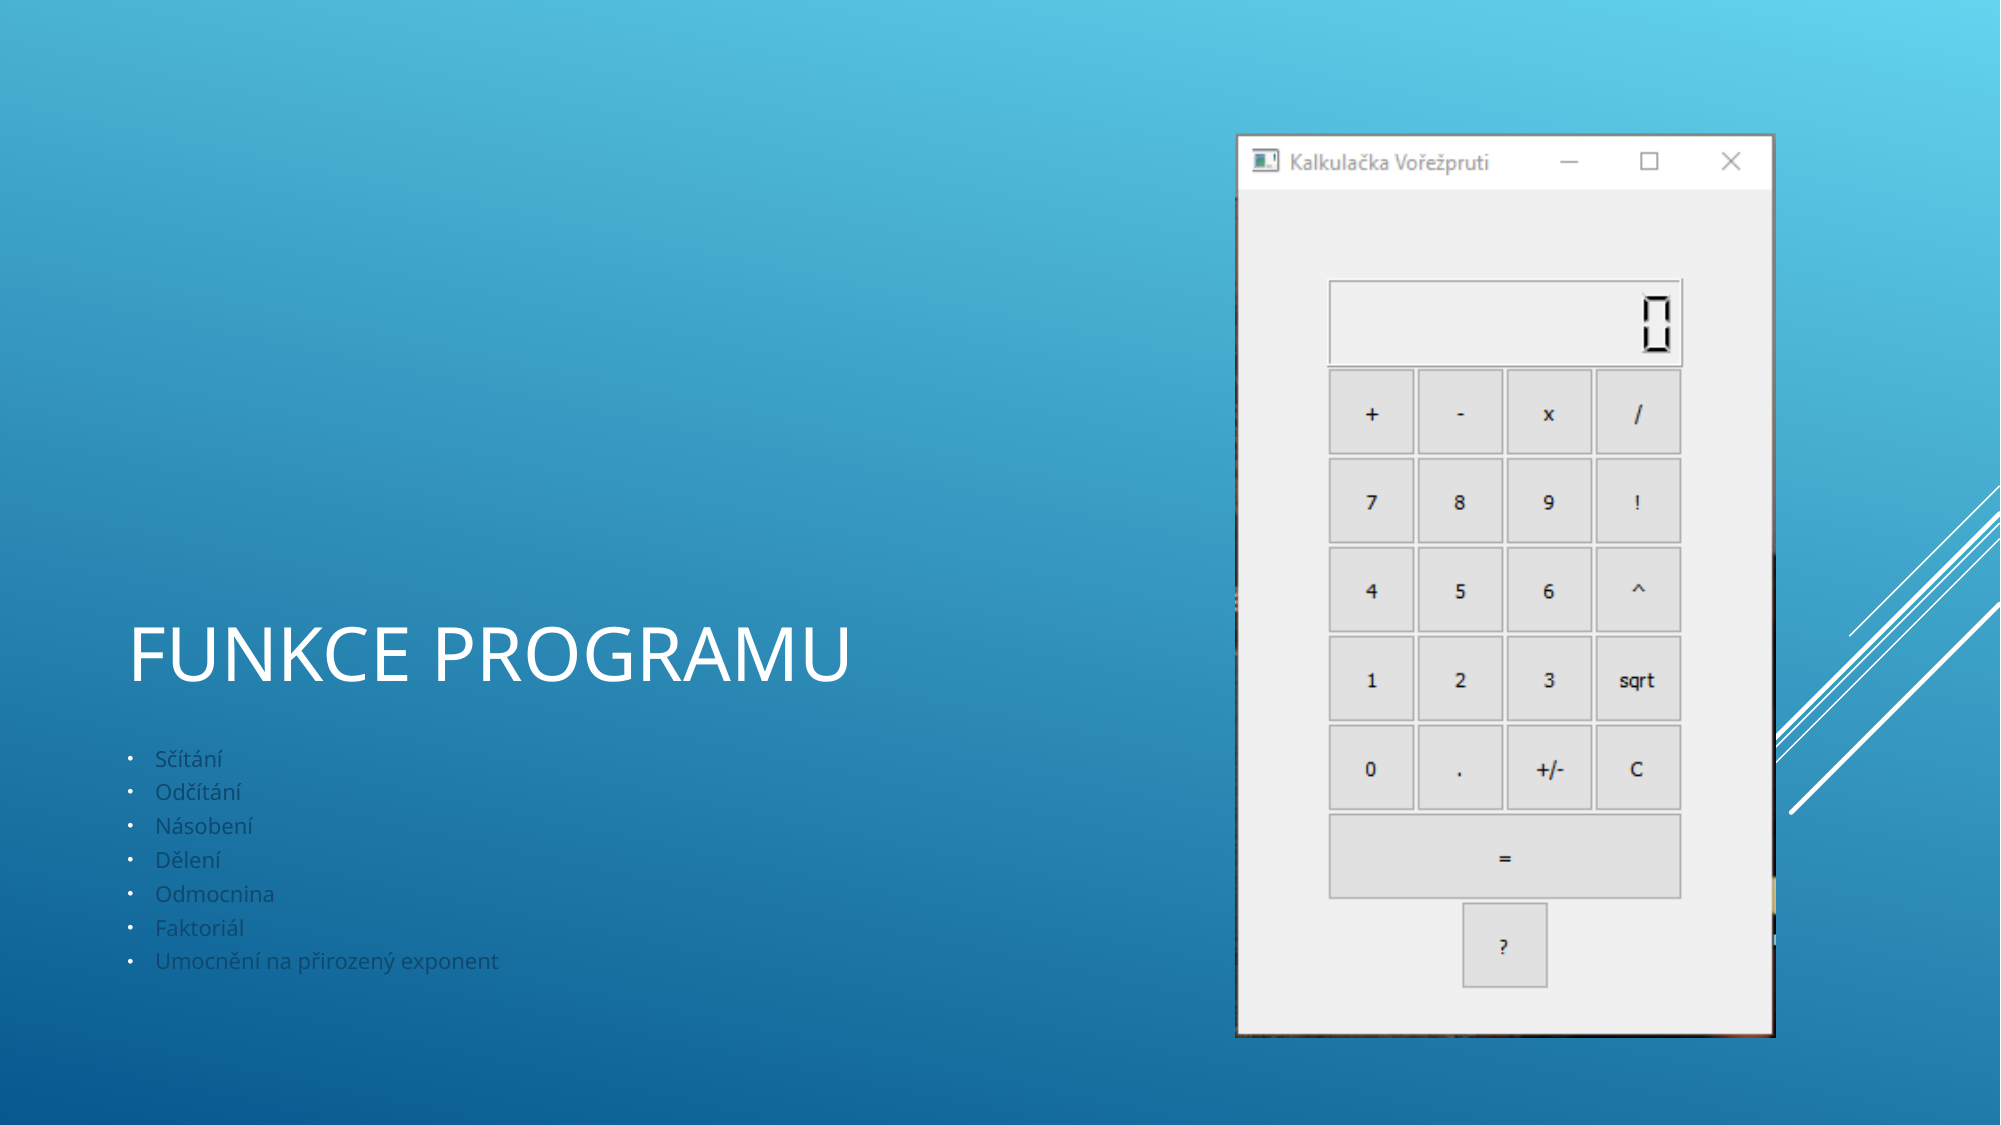

# Funkce programu
Sčítání
Odčítání
Násobení
Dělení
Odmocnina
Faktoriál
Umocnění na přirozený exponent